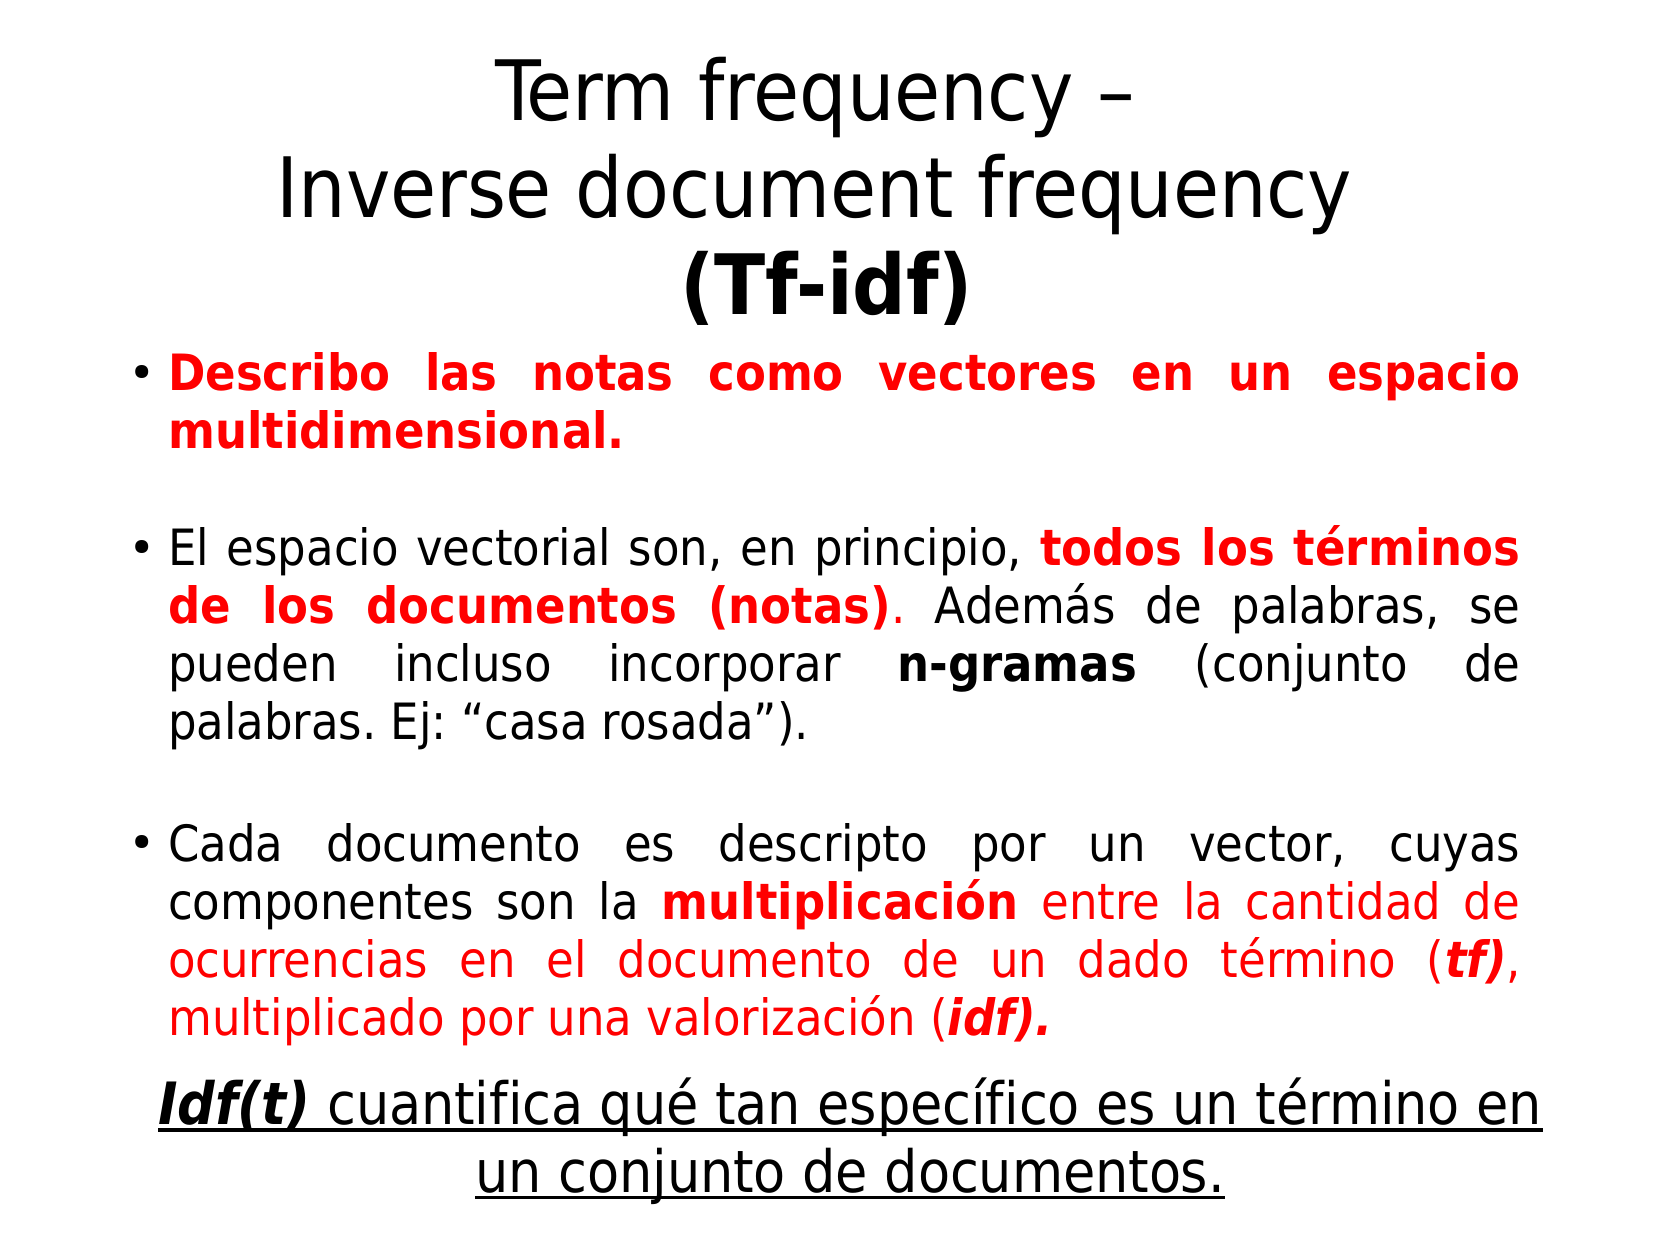

# Term frequency – Inverse document frequency (Tf-idf)
Describo las notas como vectores en un espacio multidimensional.
El espacio vectorial son, en principio, todos los términos de los documentos (notas). Además de palabras, se pueden incluso incorporar n-gramas (conjunto de palabras. Ej: “casa rosada”).
Cada documento es descripto por un vector, cuyas componentes son la multiplicación entre la cantidad de ocurrencias en el documento de un dado término (tf), multiplicado por una valorización (idf).
Idf(t) cuantifica qué tan específico es un término en un conjunto de documentos.